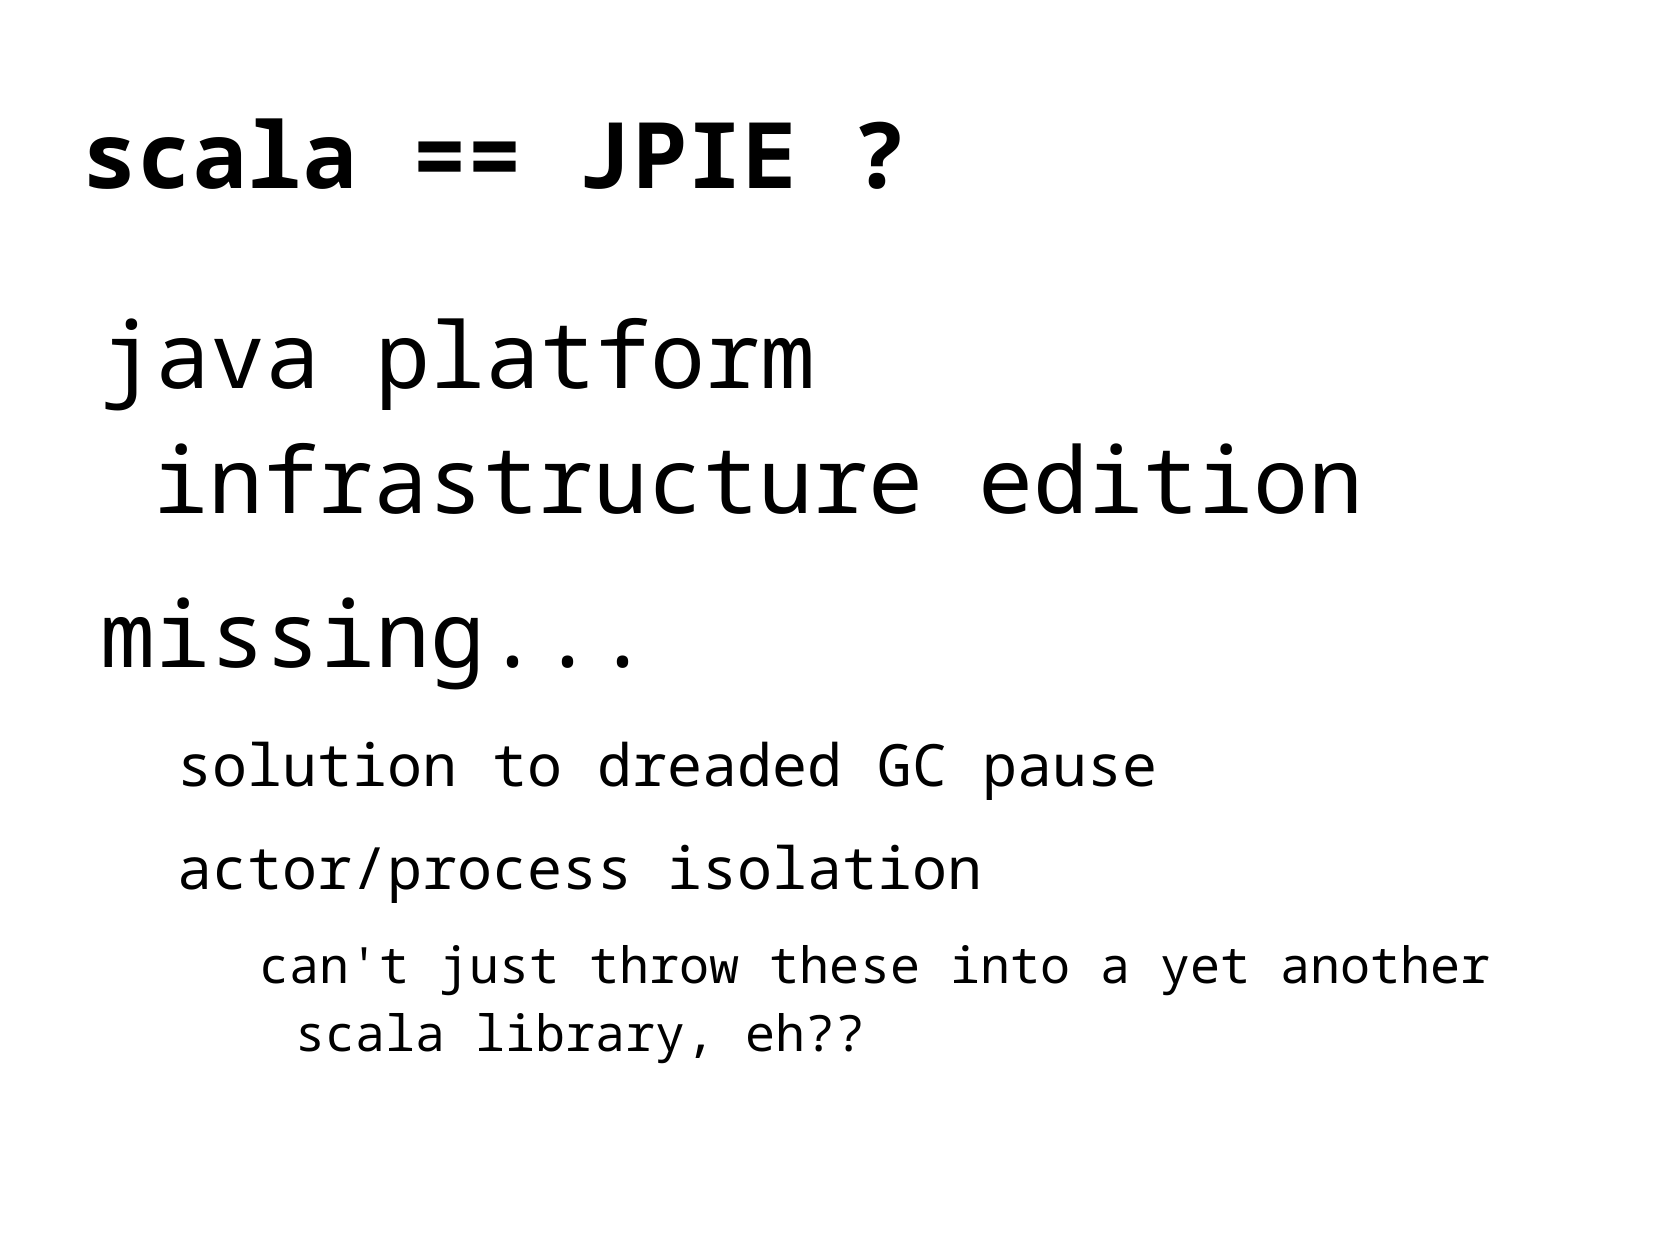

# scala == JPIE ?
java platform infrastructure edition
missing...
solution to dreaded GC pause
actor/process isolation
can't just throw these into a yet another scala library, eh??